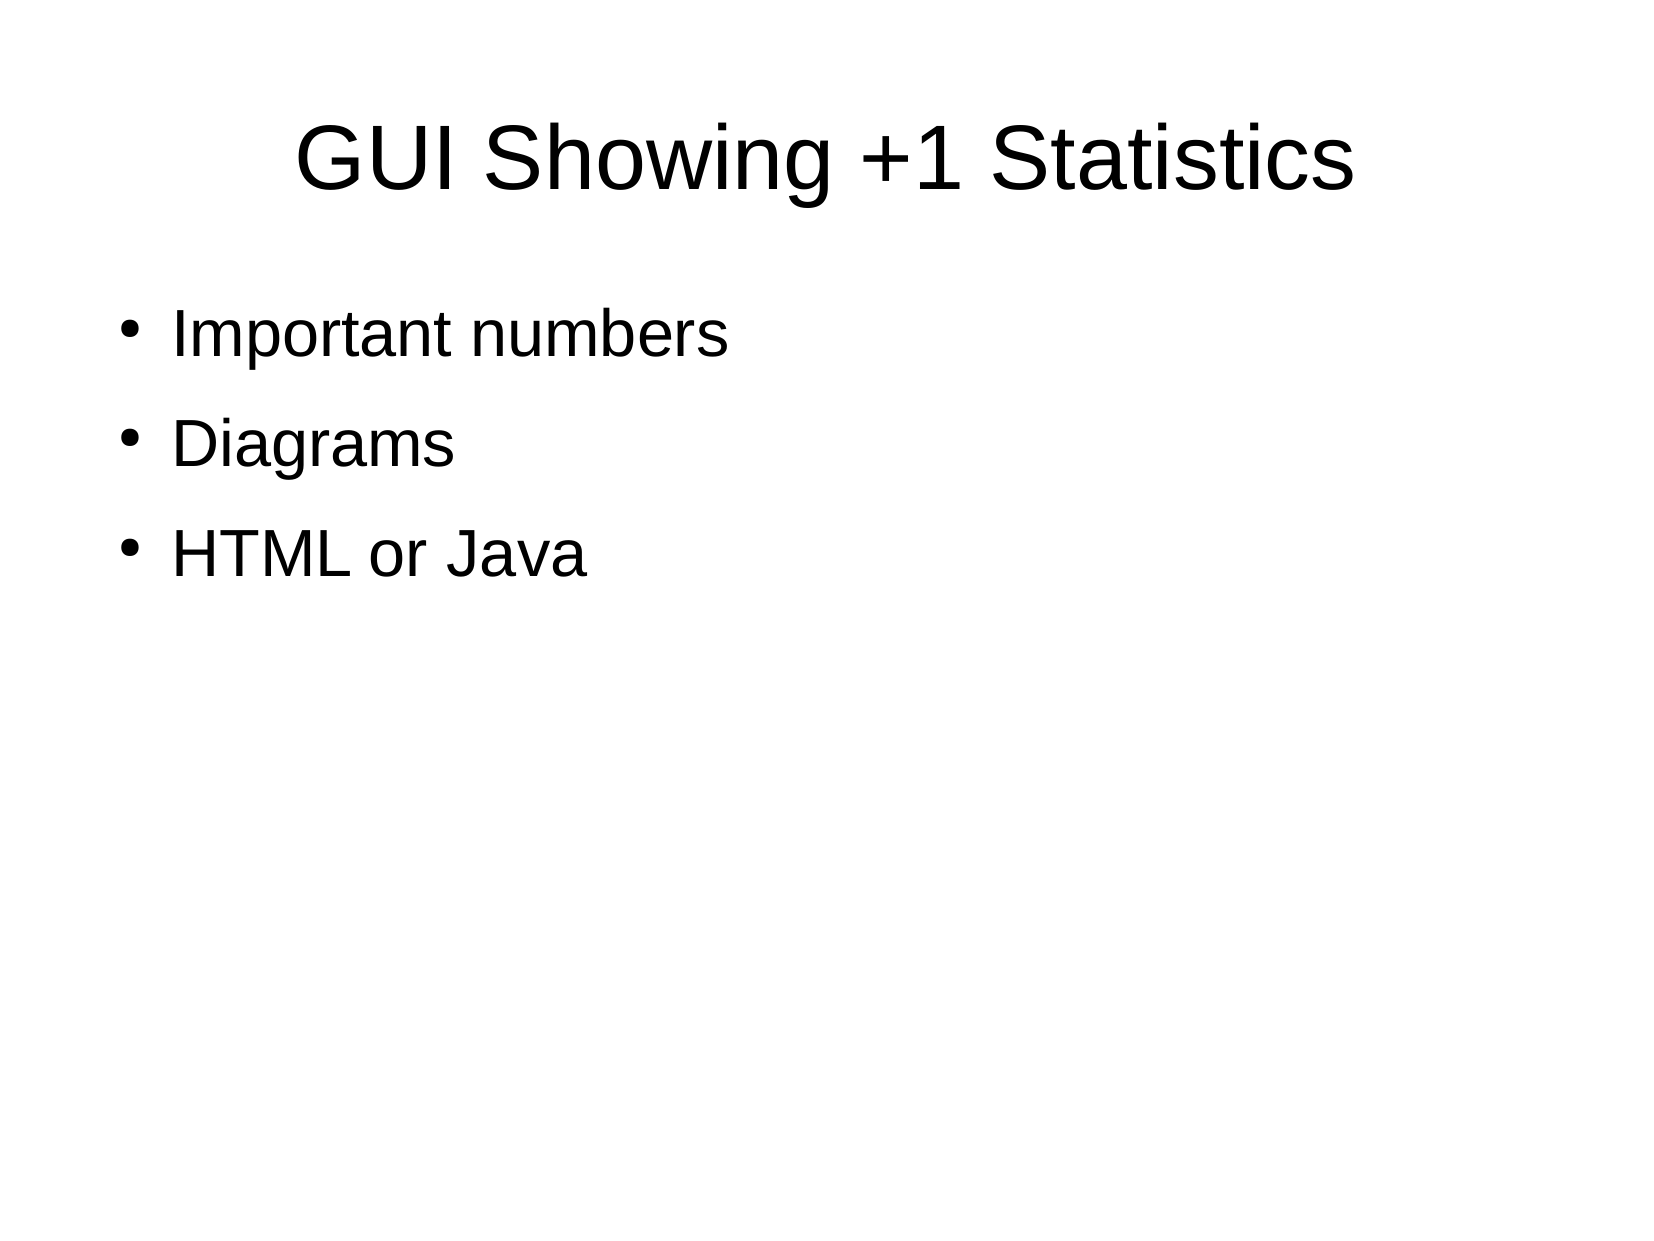

# GUI Showing +1 Statistics
Important numbers
Diagrams
HTML or Java